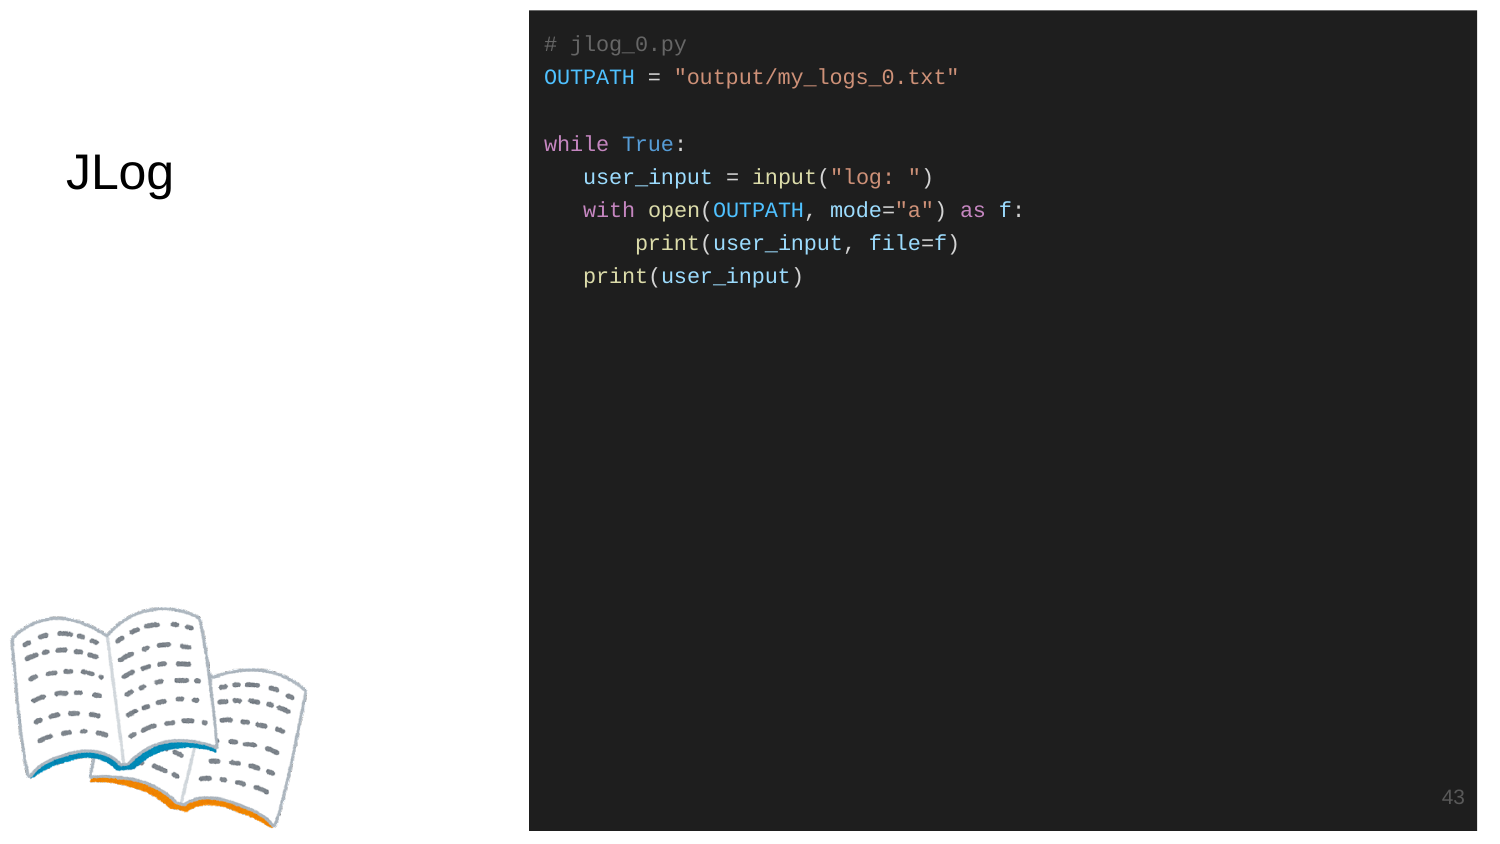

# jlog_0.py
OUTPATH = "output/my_logs_0.txt"
while True:
 user_input = input("log: ")
 with open(OUTPATH, mode="a") as f:
 print(user_input, file=f)
 print(user_input)
# JLog